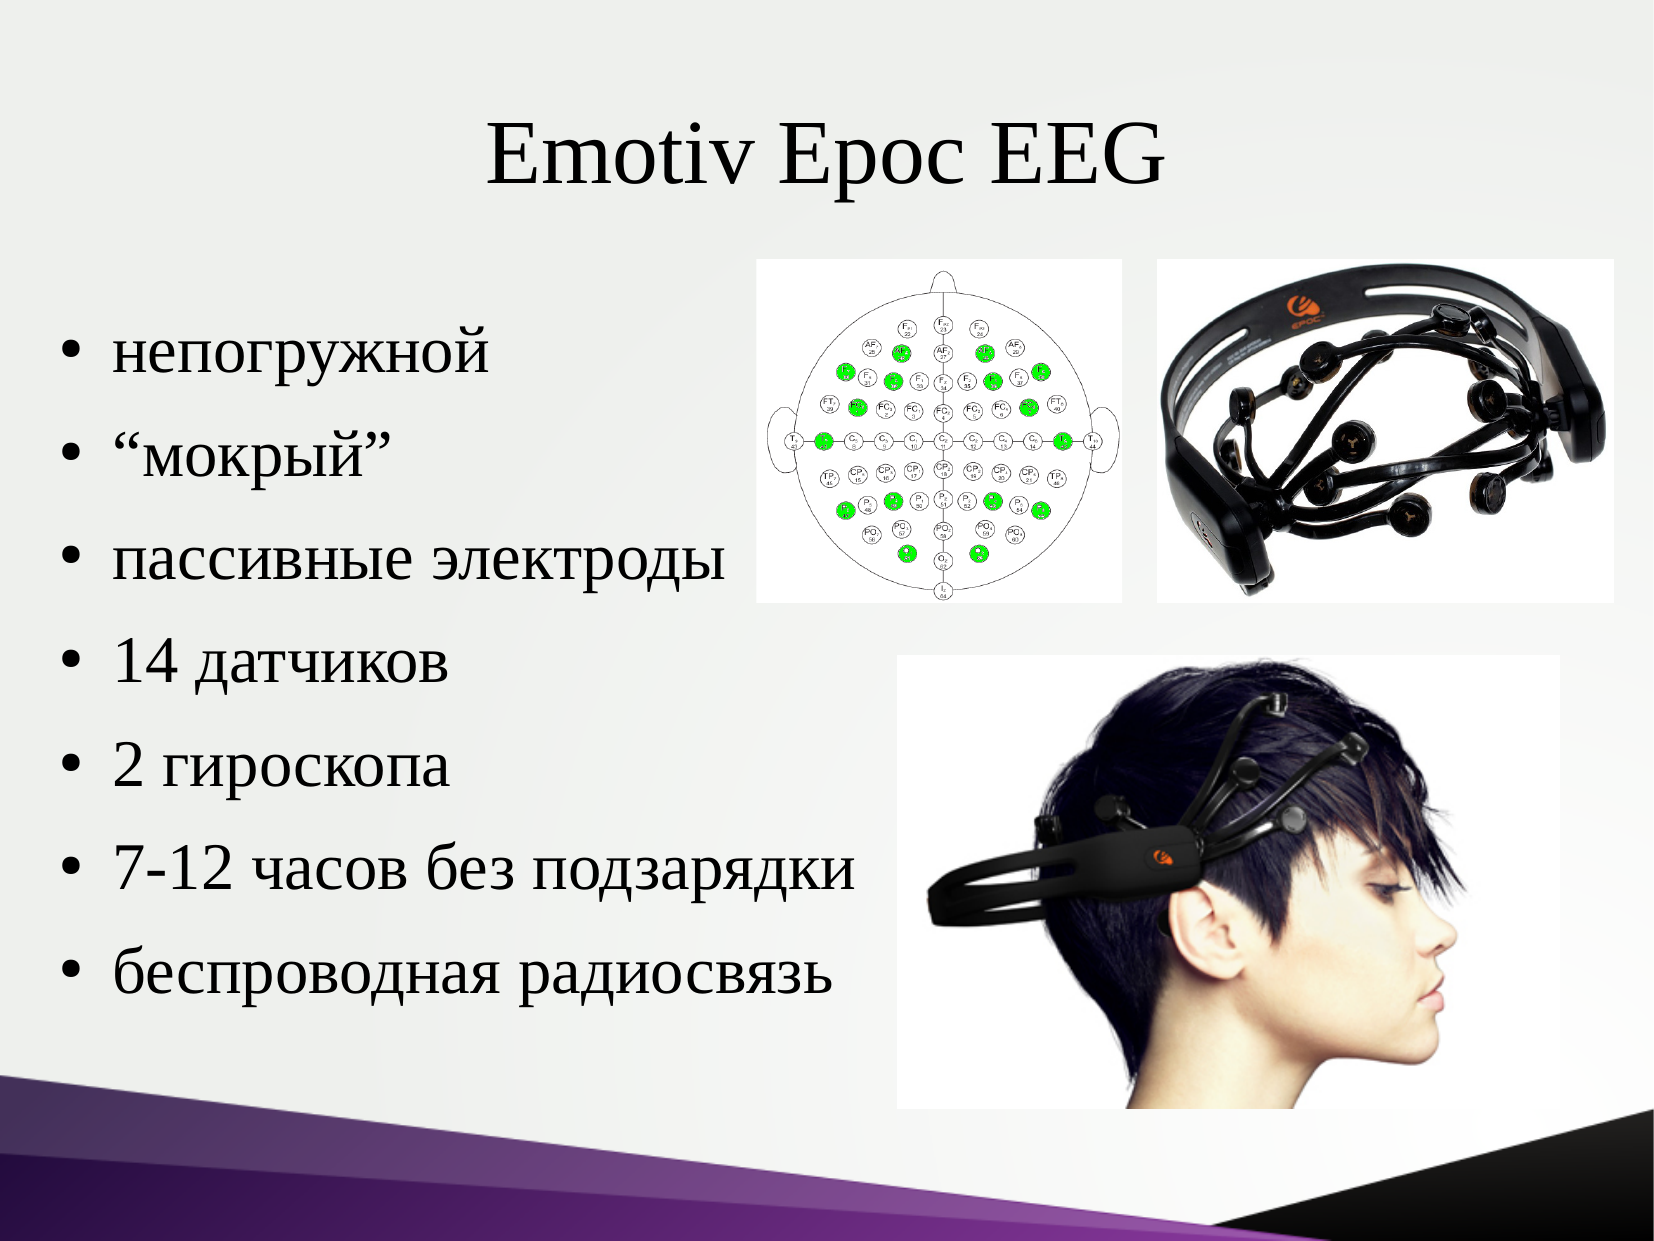

# Emotiv Epoc EEG
непогружной
“мокрый”
пассивные электроды
14 датчиков
2 гироскопа
7-12 часов без подзарядки
беспроводная радиосвязь